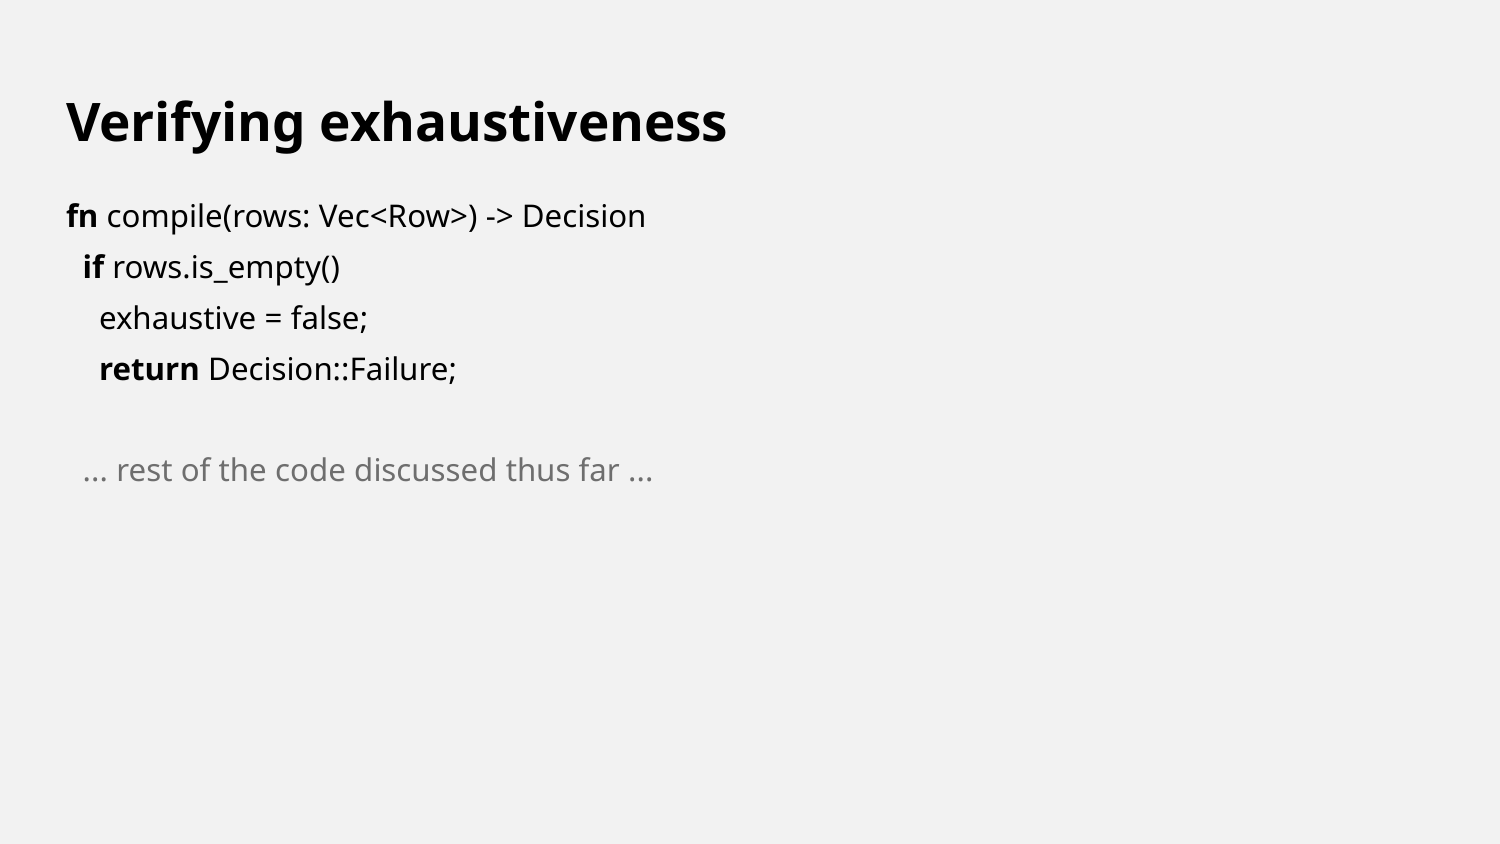

# Verifying exhaustiveness
fn compile(rows: Vec<Row>) -> Decision
 if rows.is_empty()
 exhaustive = false;
 return Decision::Failure;
 ... rest of the code discussed thus far ...